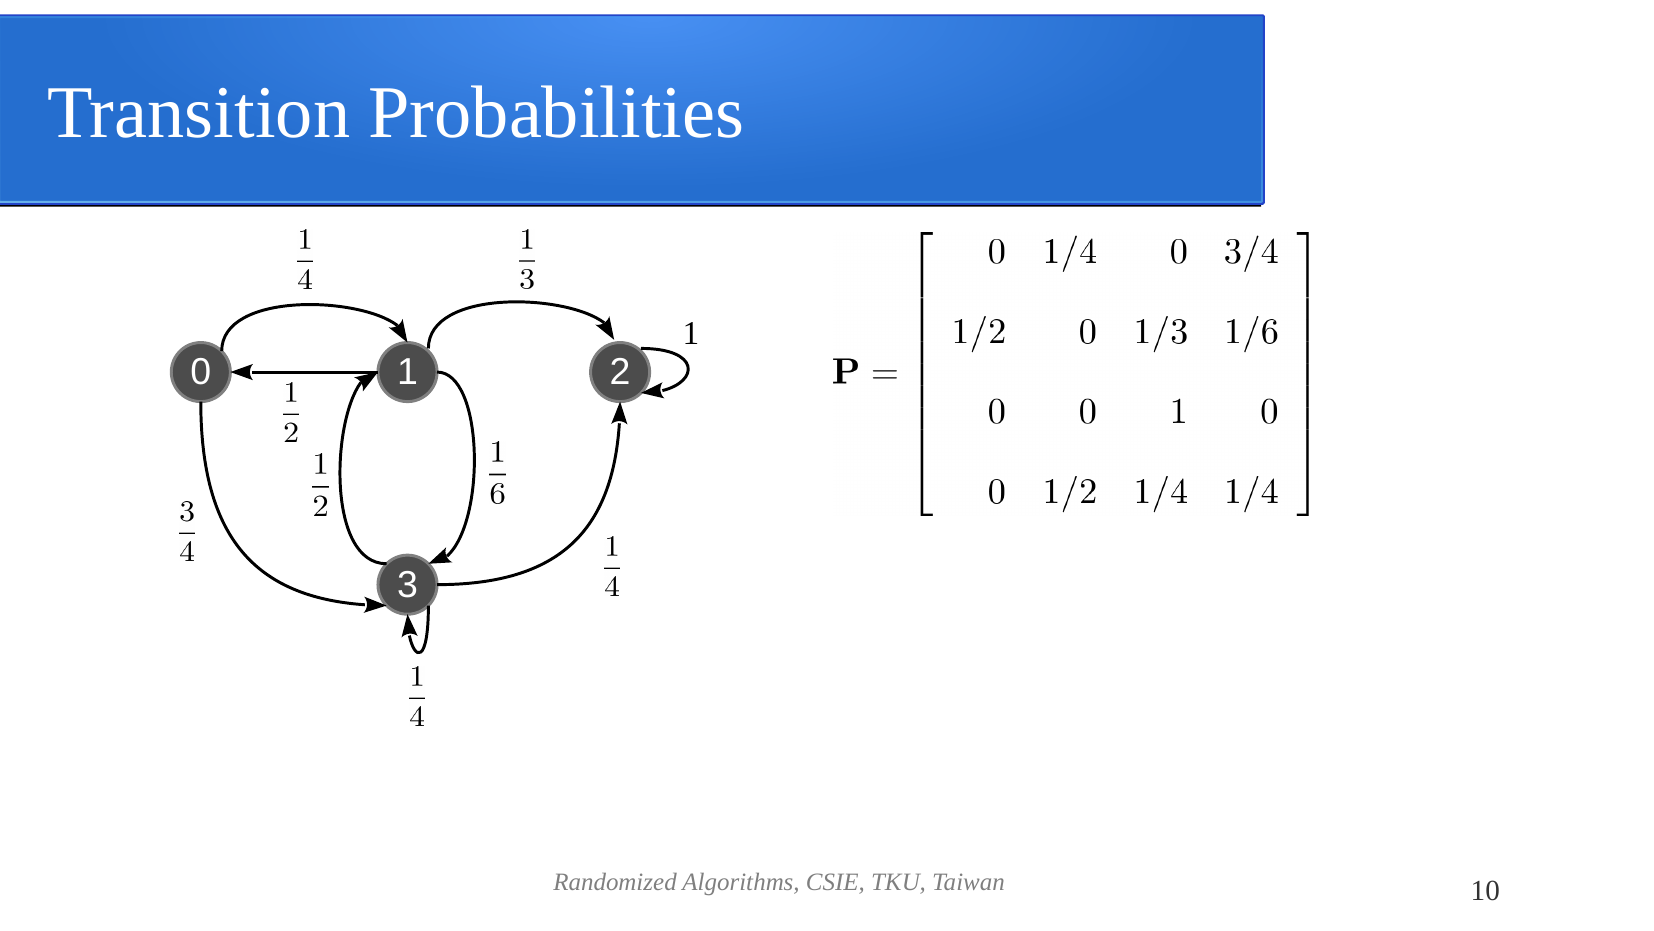

# Transition Probabilities
1
0
1
2
3
Randomized Algorithms, CSIE, TKU, Taiwan
10